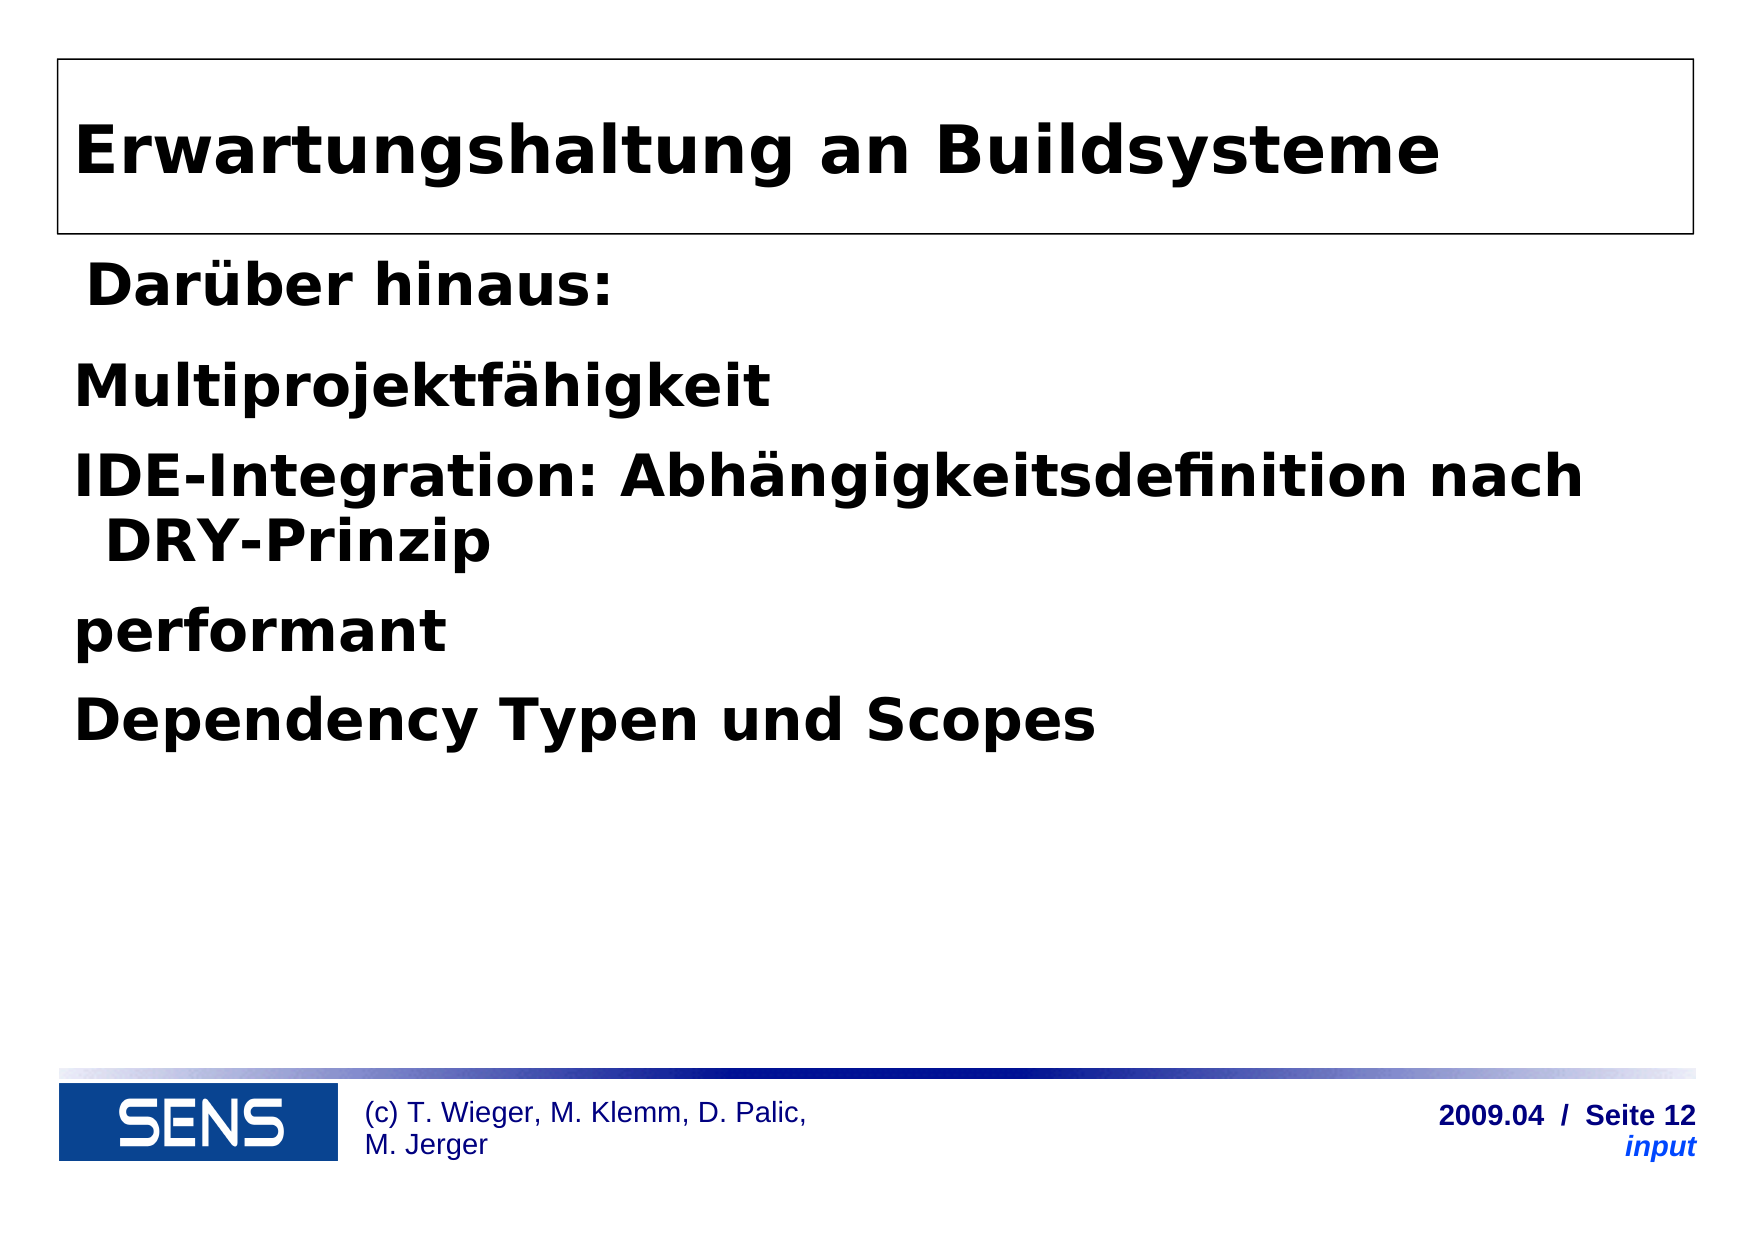

# Erwartungshaltung an Buildsysteme
Darüber hinaus:
Multiprojektfähigkeit
IDE-Integration: Abhängigkeitsdefinition nach DRY-Prinzip
performant
Dependency Typen und Scopes